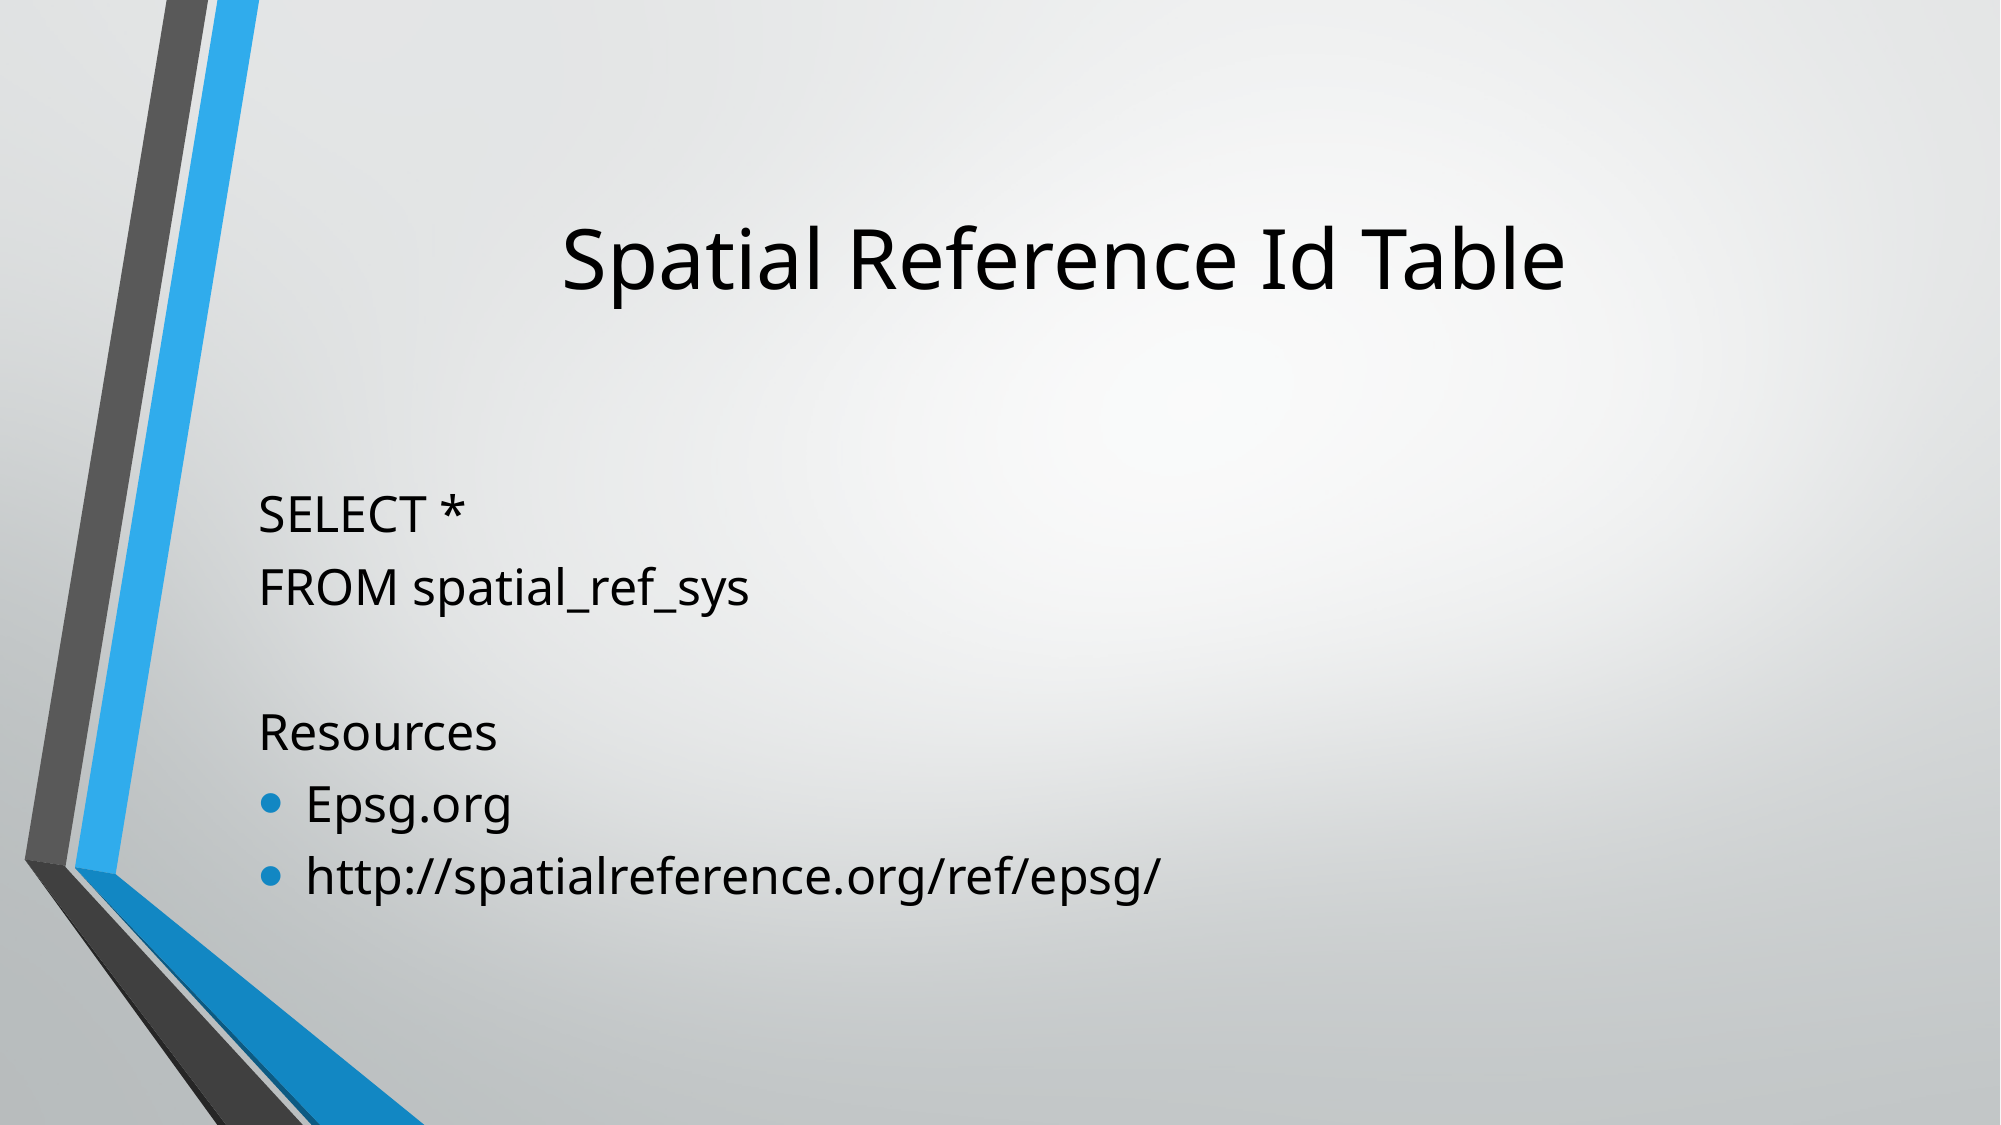

# Spatial Reference Id Table
SELECT *
FROM spatial_ref_sys
Resources
Epsg.org
http://spatialreference.org/ref/epsg/